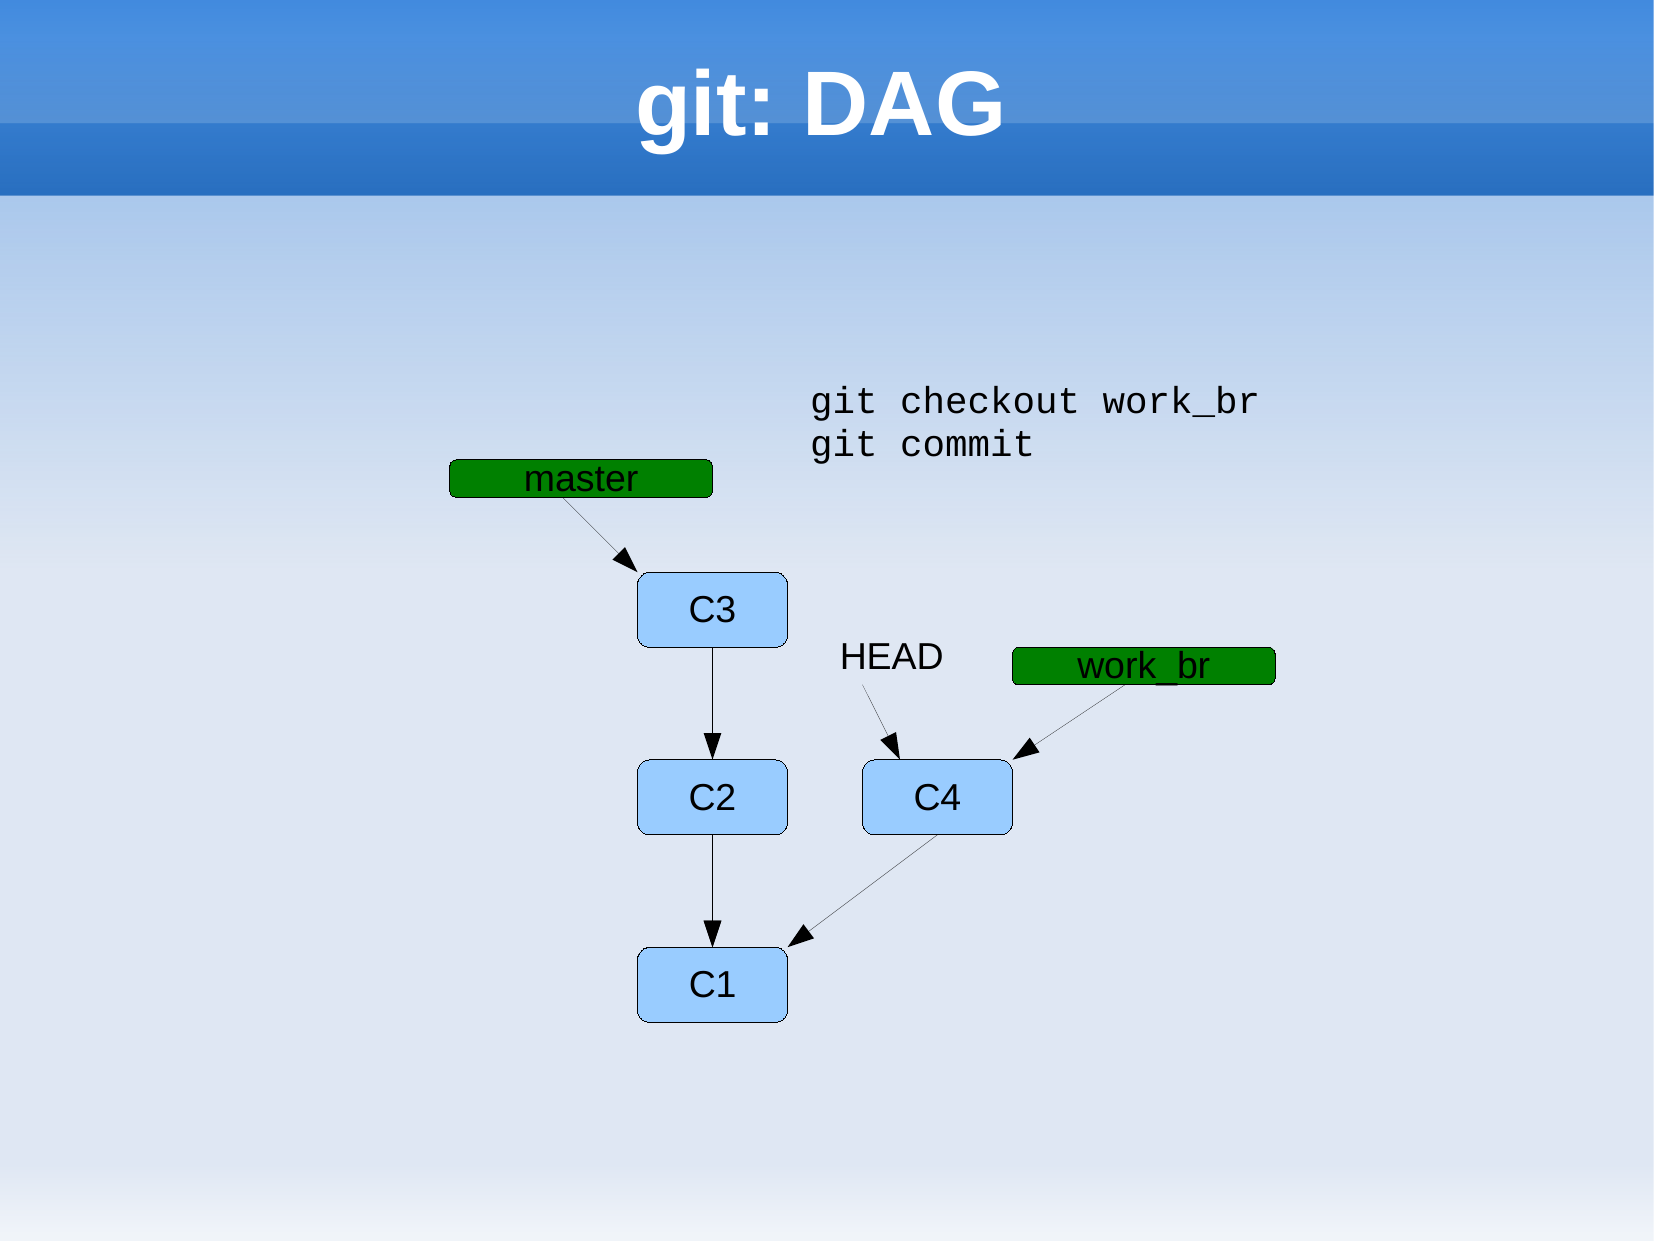

# git: DAG
git checkout work_br
git commit
master
C1
C3
HEAD
work_br
C1
C2
C4
C1
C1